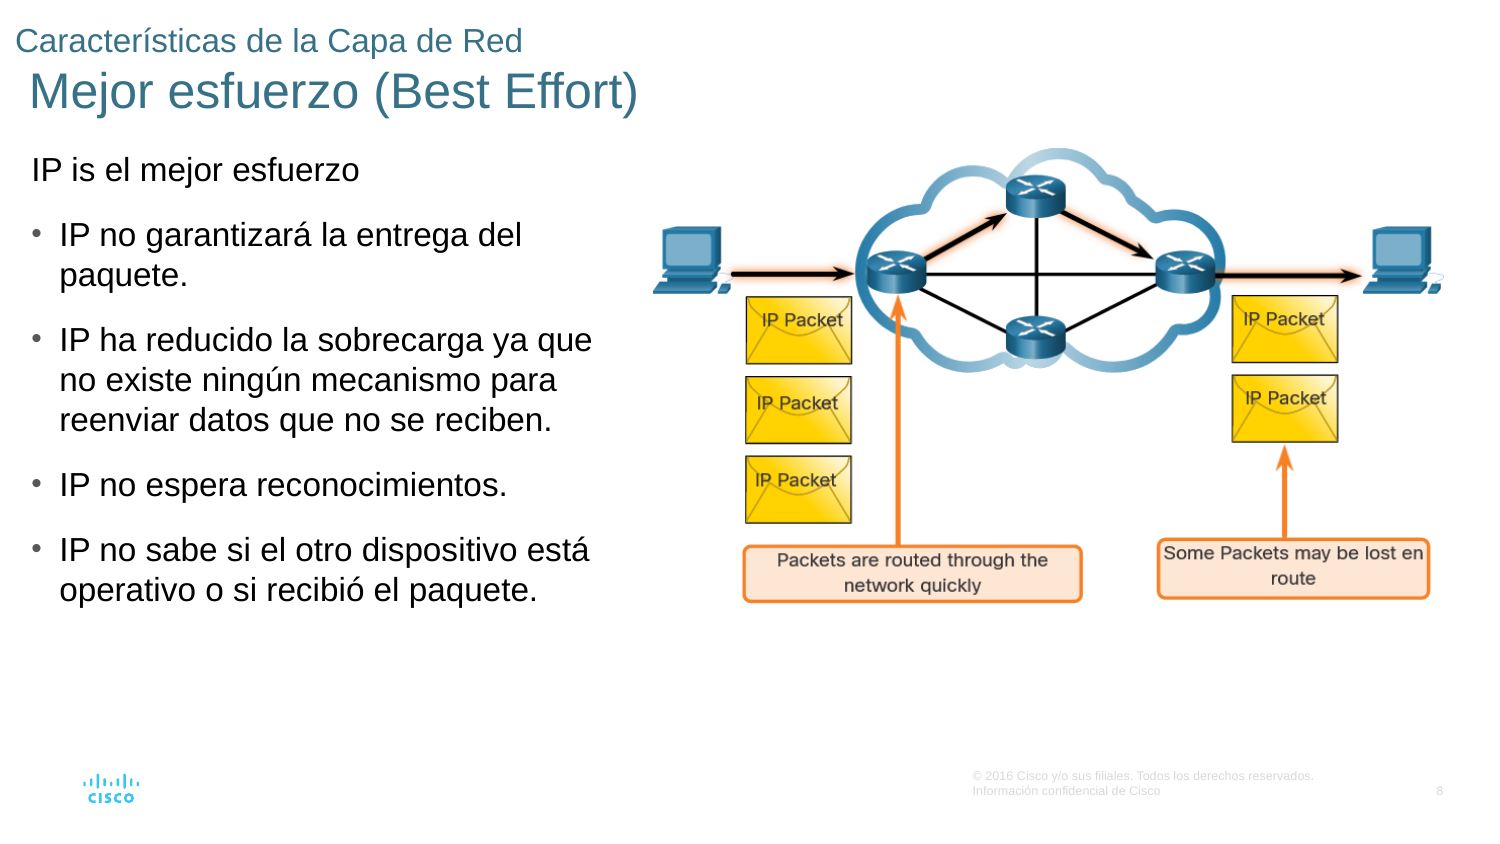

# Características de la Capa de Red Mejor esfuerzo (Best Effort)
IP is el mejor esfuerzo
IP no garantizará la entrega del paquete.
IP ha reducido la sobrecarga ya que no existe ningún mecanismo para reenviar datos que no se reciben.
IP no espera reconocimientos.
IP no sabe si el otro dispositivo está operativo o si recibió el paquete.